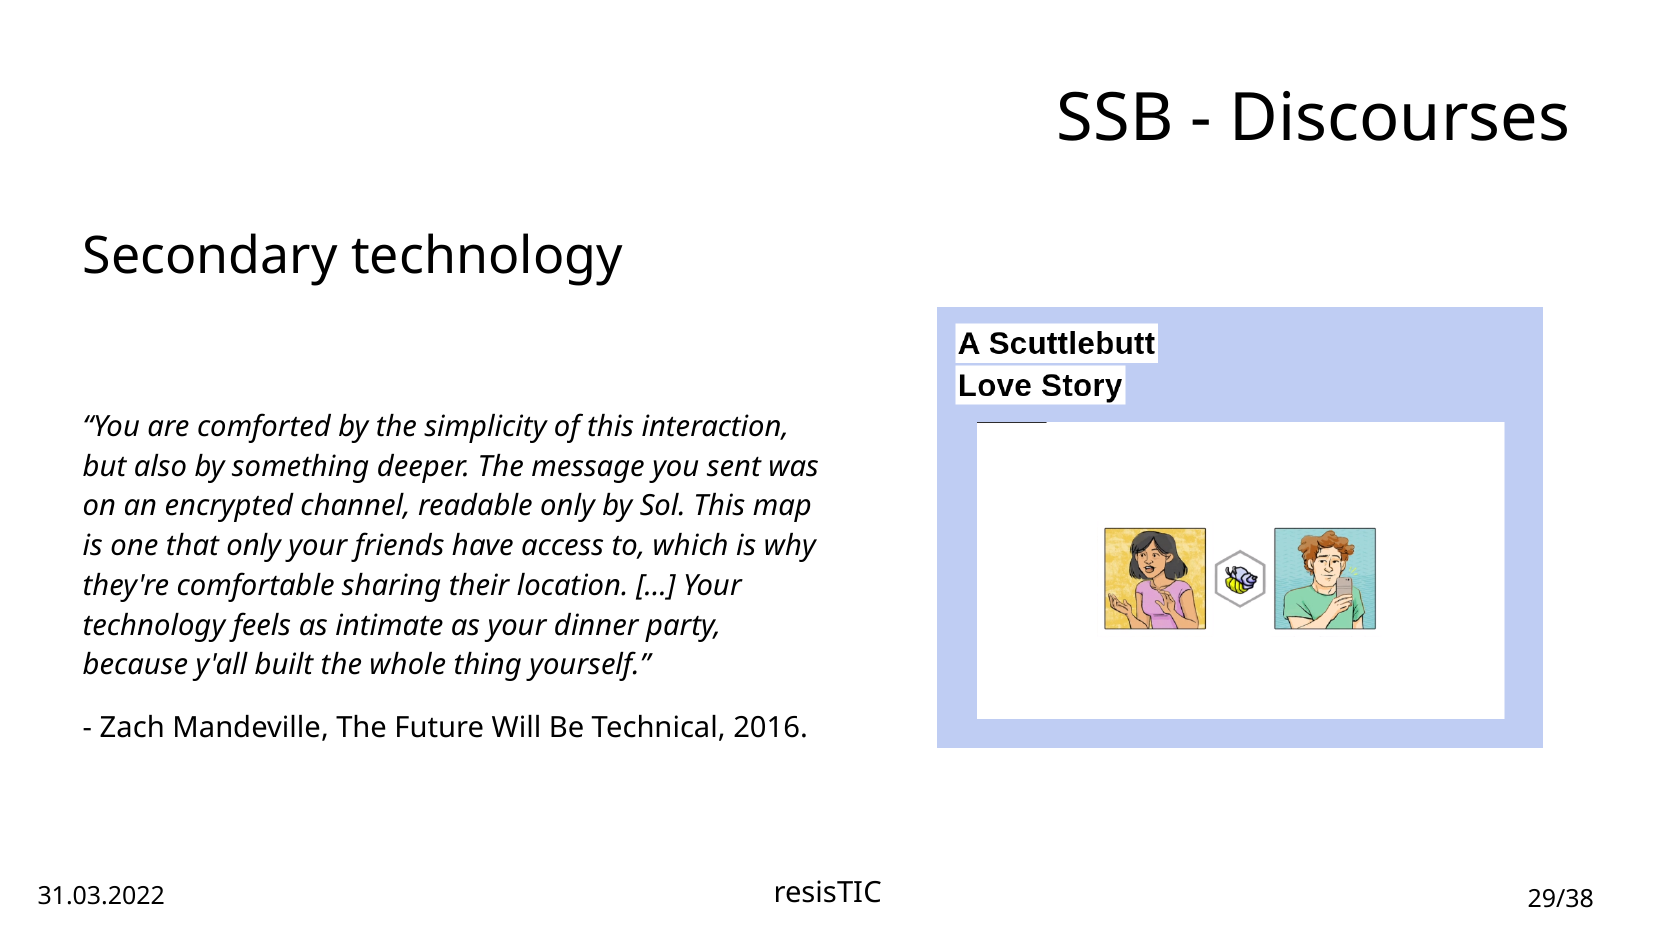

SSB - Discourses
# Secondary technology
“You are comforted by the simplicity of this interaction, but also by something deeper. The message you sent was on an encrypted channel, readable only by Sol. This map is one that only your friends have access to, which is why they're comfortable sharing their location. […] Your technology feels as intimate as your dinner party, because y'all built the whole thing yourself.”
- Zach Mandeville, The Future Will Be Technical, 2016.
29/38